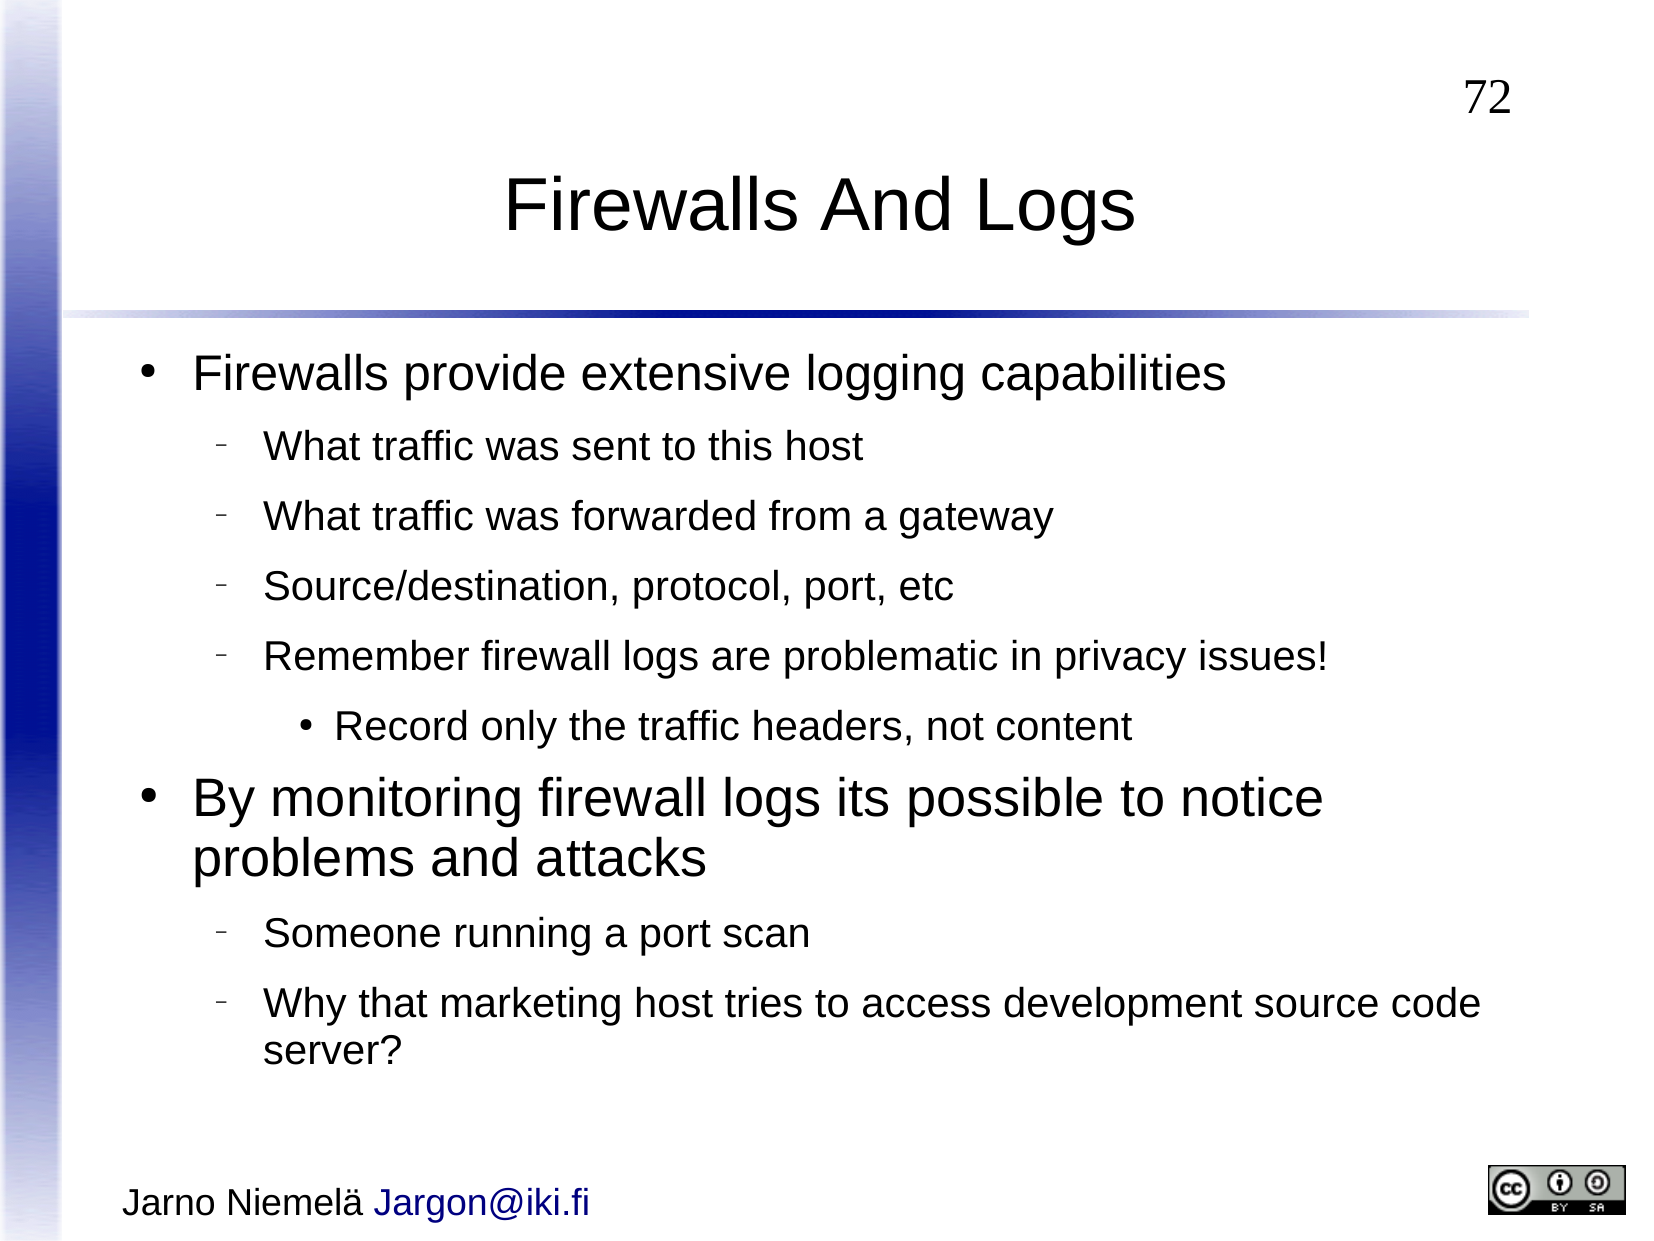

# Firewalls And Logs
Firewalls provide extensive logging capabilities
What traffic was sent to this host
What traffic was forwarded from a gateway
Source/destination, protocol, port, etc
Remember firewall logs are problematic in privacy issues!
Record only the traffic headers, not content
By monitoring firewall logs its possible to notice problems and attacks
Someone running a port scan
Why that marketing host tries to access development source code server?